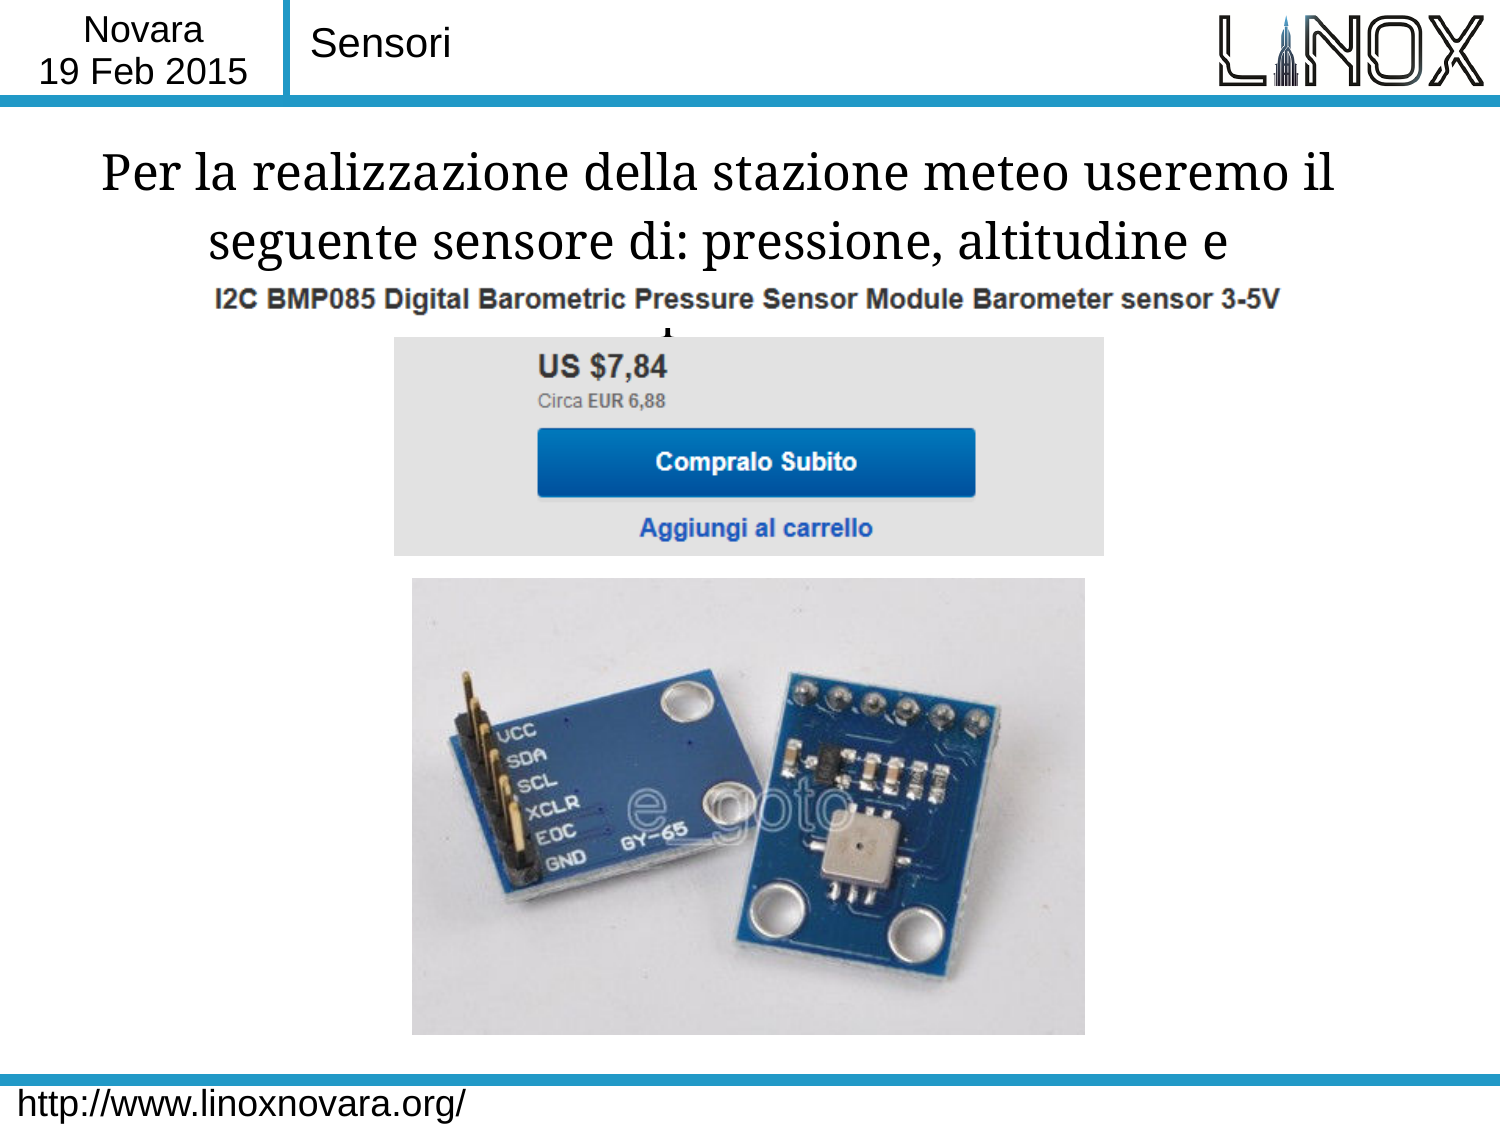

# Sensori
Per la realizzazione della stazione meteo useremo il seguente sensore di: pressione, altitudine e temperatura